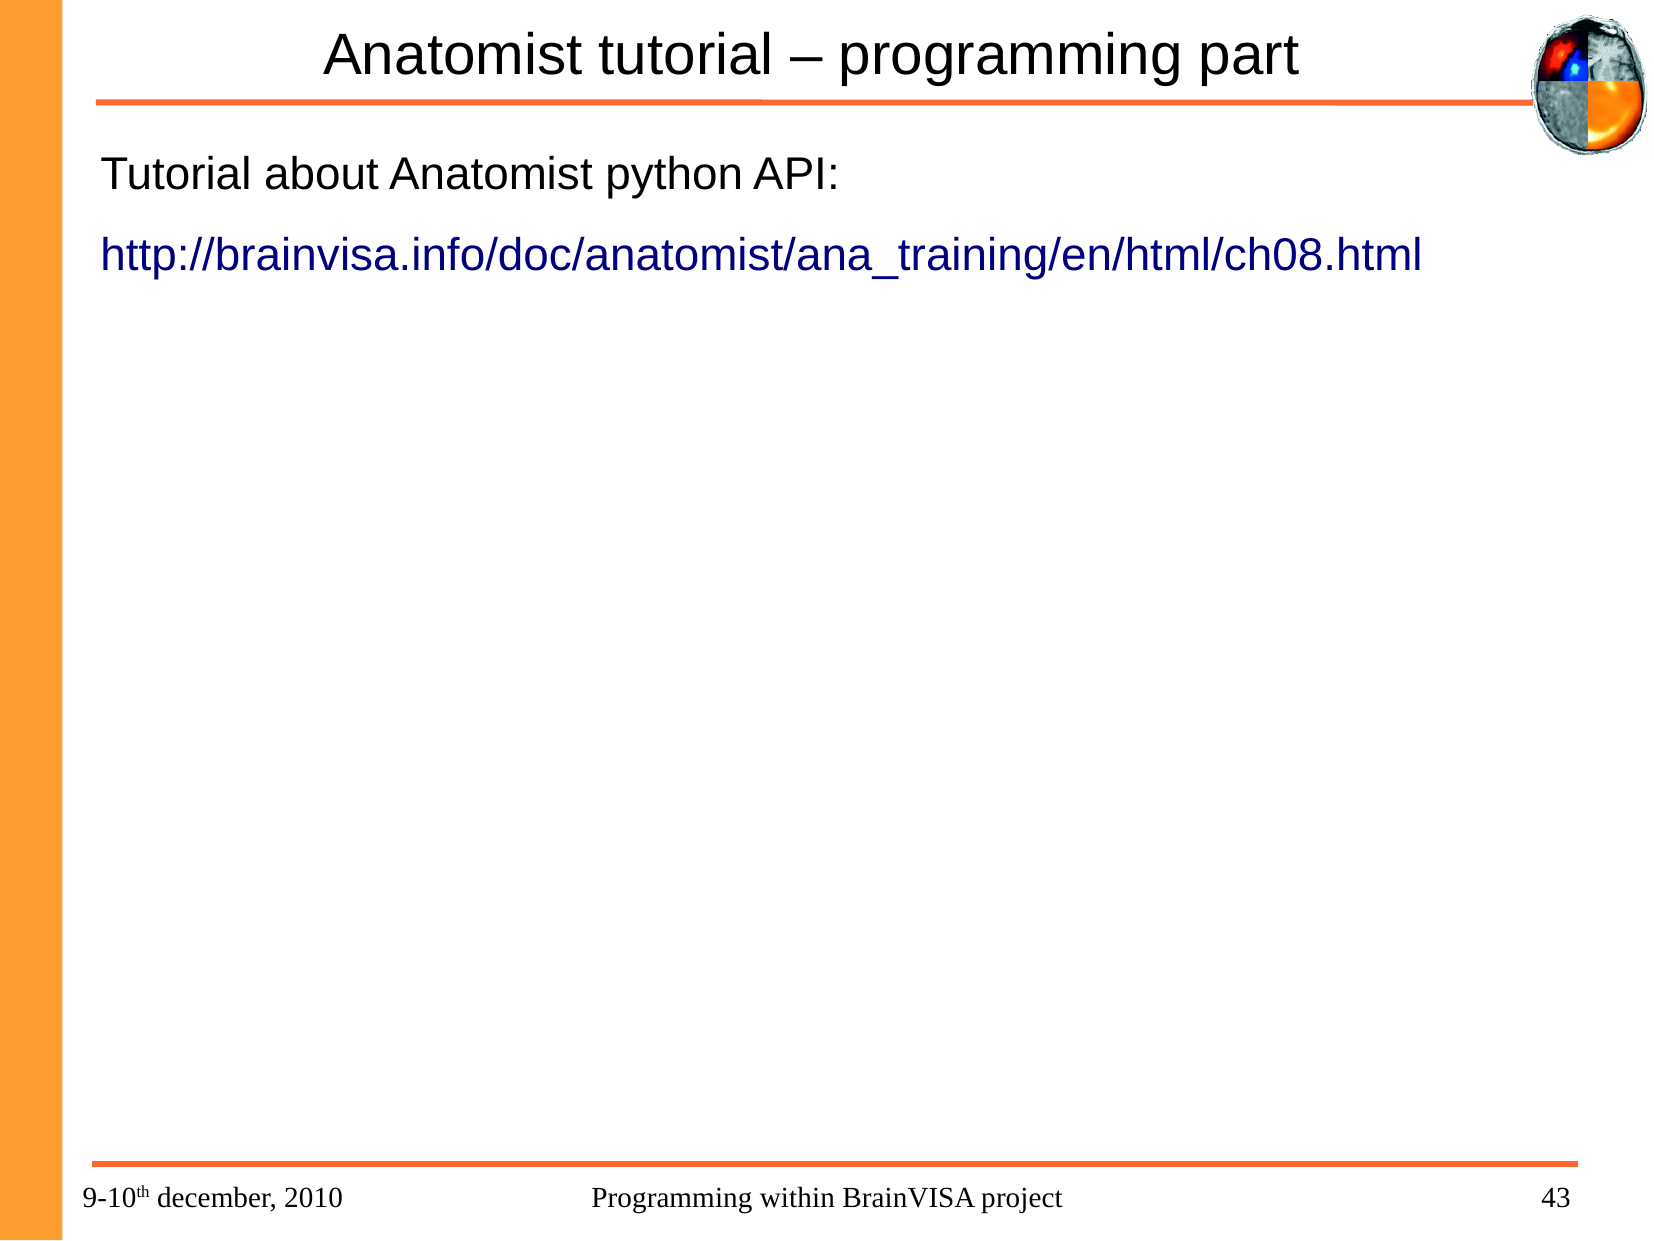

# Anatomist tutorial – programming part
Tutorial about Anatomist python API:
http://brainvisa.info/doc/anatomist/ana_training/en/html/ch08.html
43